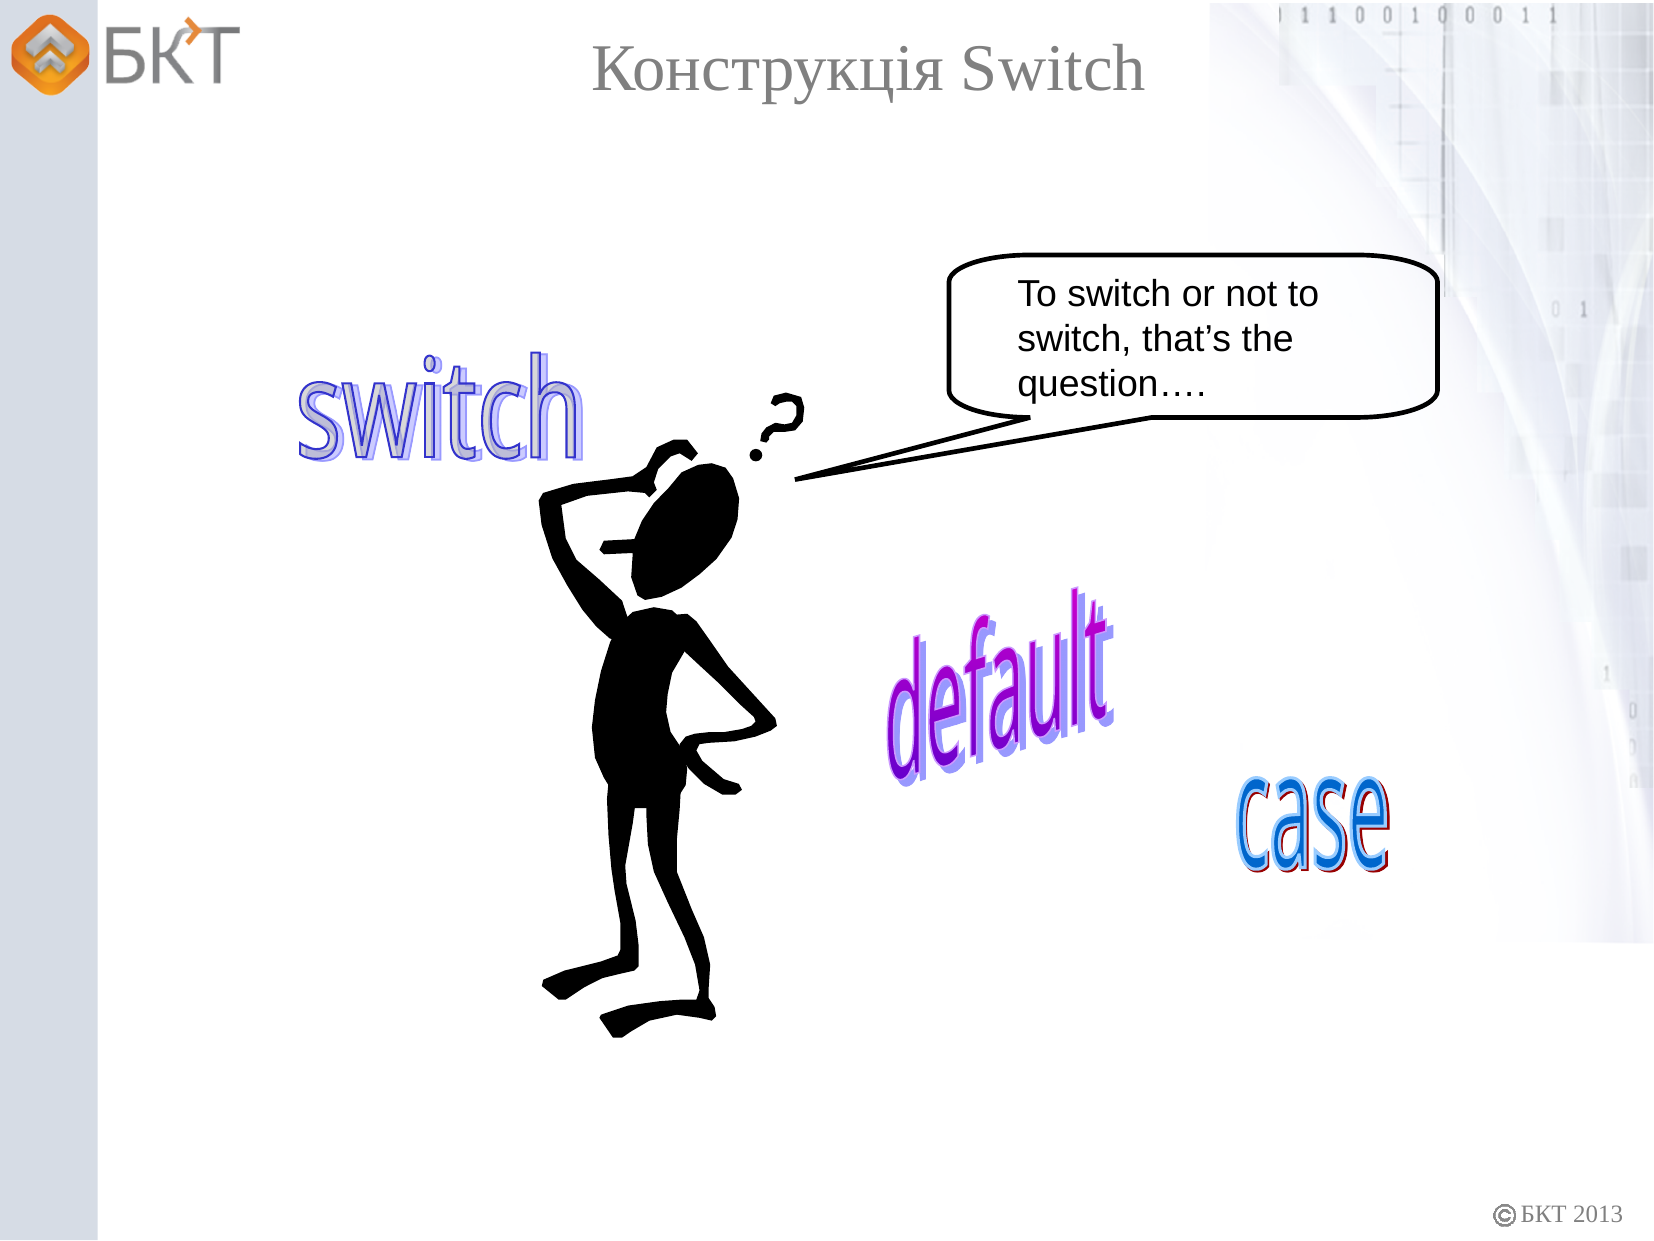

Конструкція Switch
To switch or not to switch, that’s the question….
switch
default
case
БКТ 2013